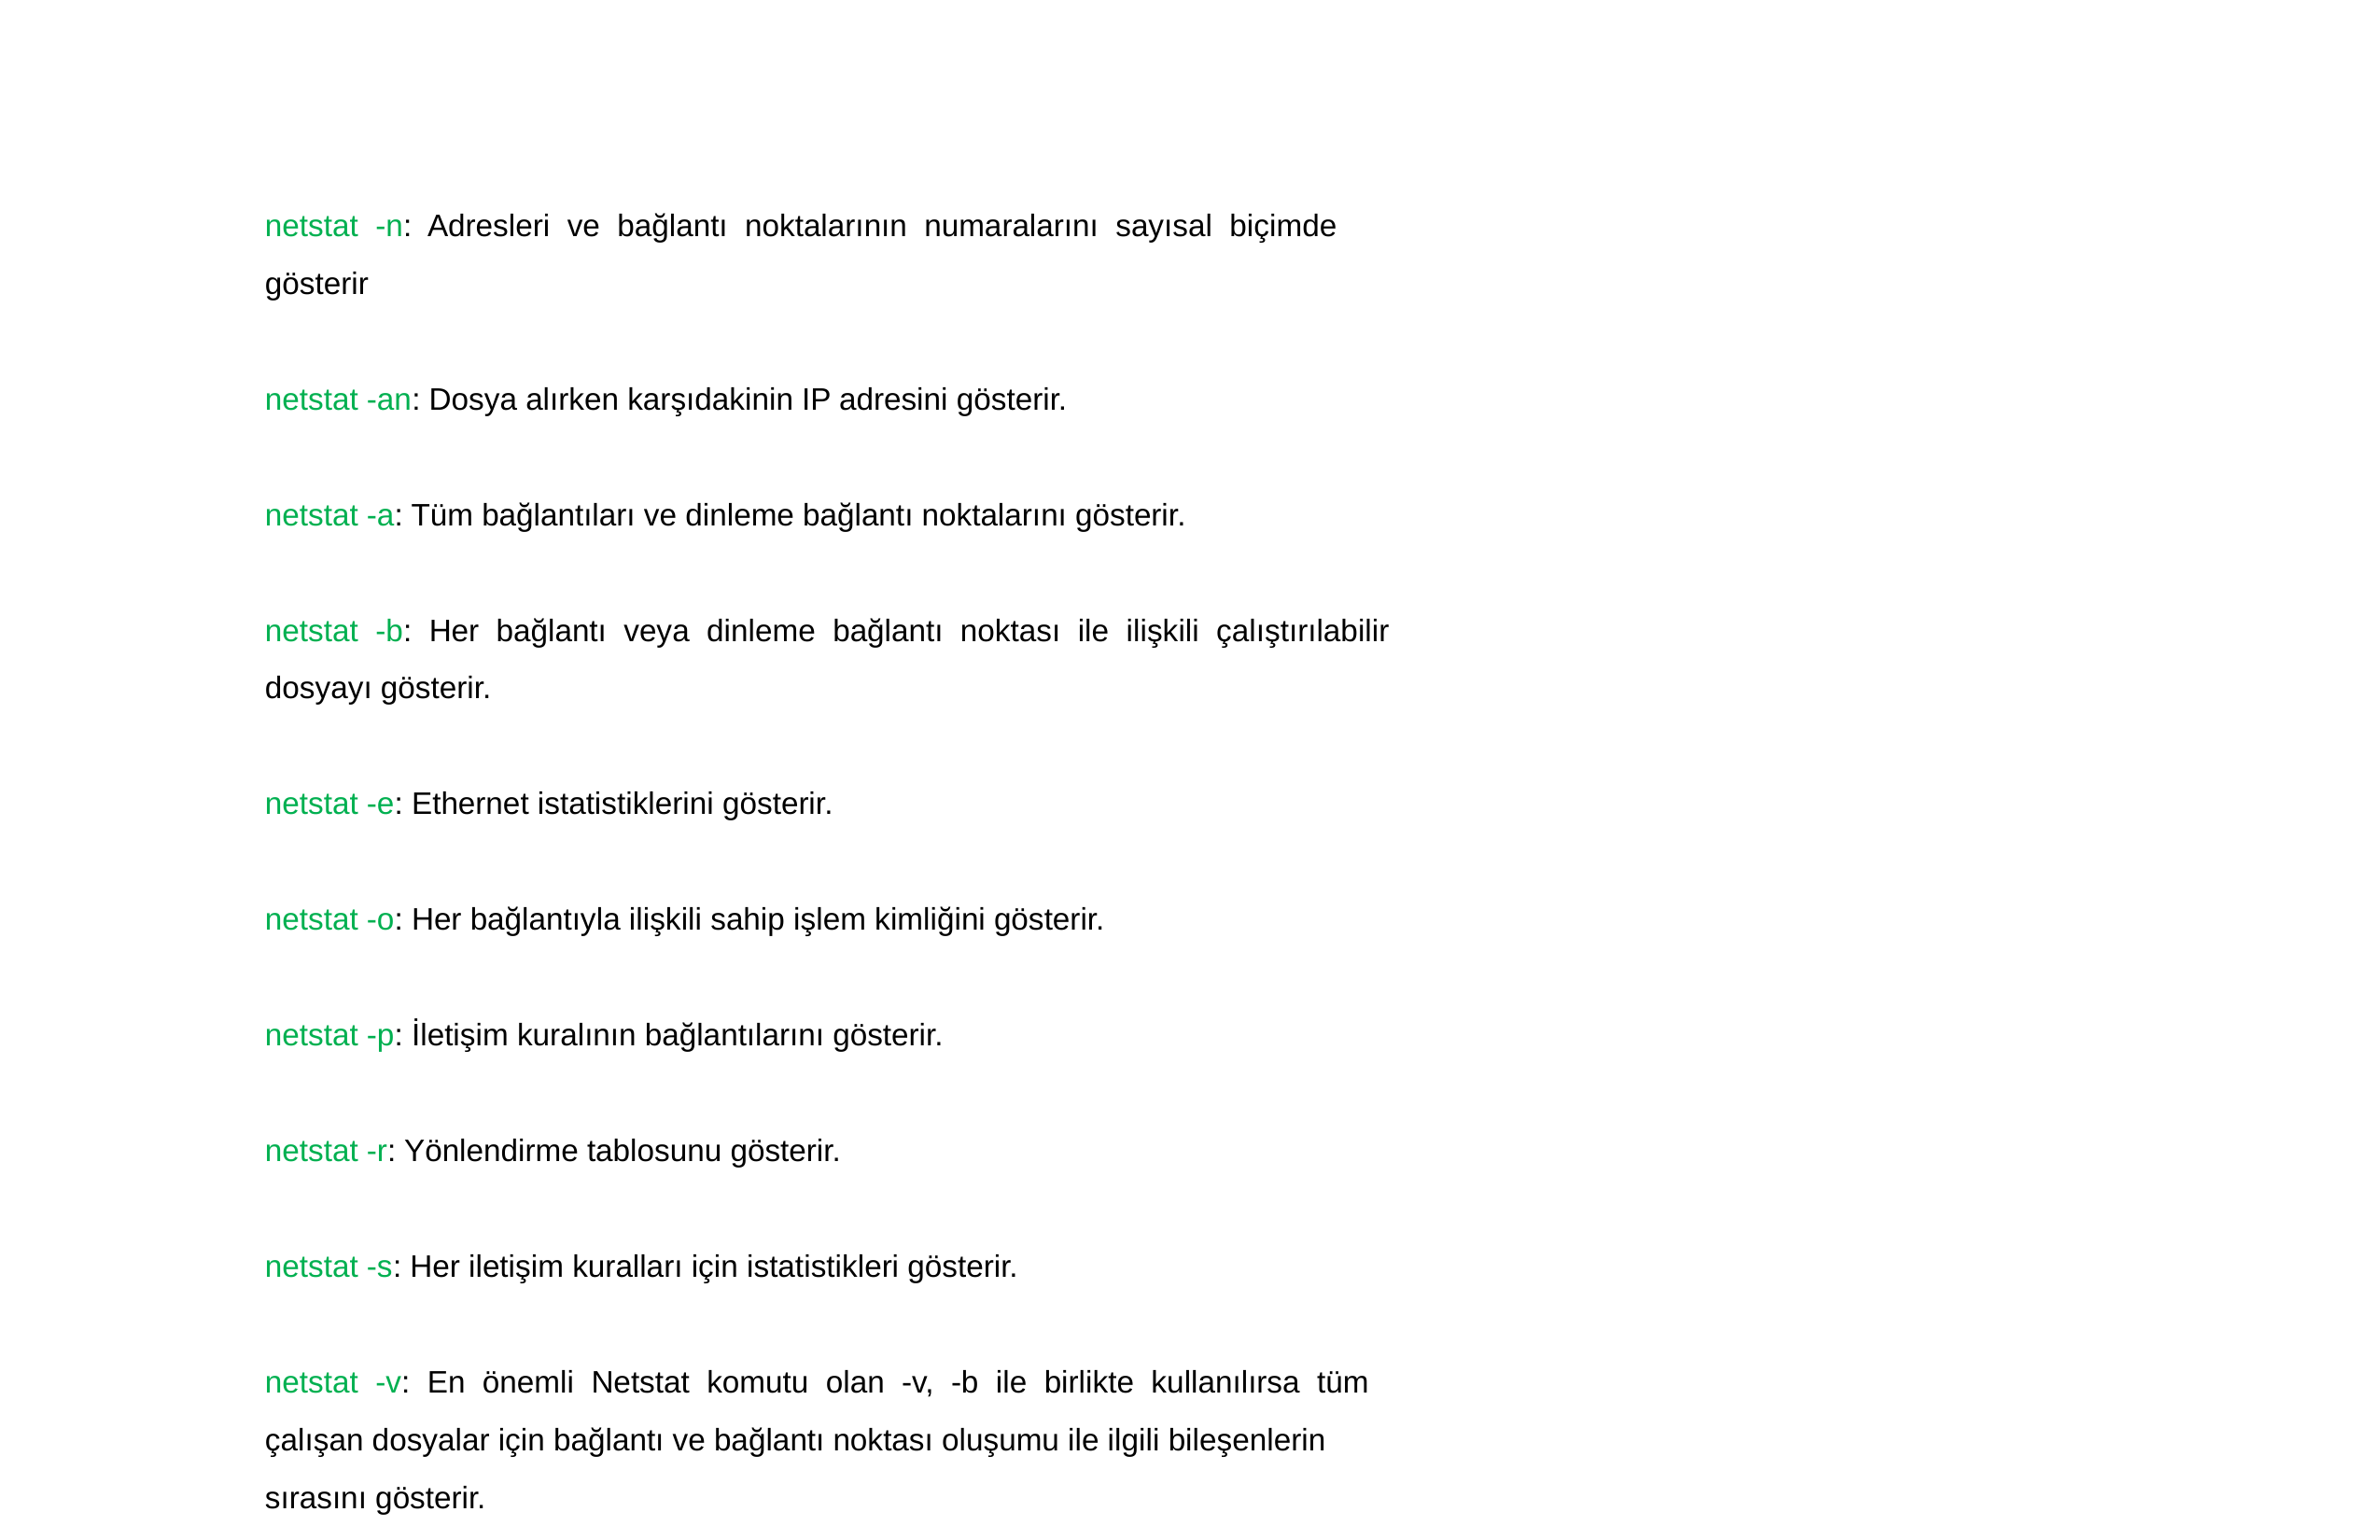

netstat -n: Adresleri ve bağlantı noktalarının numaralarını sayısal biçimde
gösterir
netstat -an: Dosya alırken karşıdakinin IP adresini gösterir.
netstat -a: Tüm bağlantıları ve dinleme bağlantı noktalarını gösterir.
netstat -b: Her bağlantı veya dinleme bağlantı noktası ile ilişkili çalıştırılabilir
dosyayı gösterir.
netstat -e: Ethernet istatistiklerini gösterir.
netstat -o: Her bağlantıyla ilişkili sahip işlem kimliğini gösterir.
netstat -p: İletişim kuralının bağlantılarını gösterir.
netstat -r: Yönlendirme tablosunu gösterir.
netstat -s: Her iletişim kuralları için istatistikleri gösterir.
netstat -v: En önemli Netstat komutu olan -v, -b ile birlikte kullanılırsa tüm
çalışan dosyalar için bağlantı ve bağlantı noktası oluşumu ile ilgili bileşenlerin
sırasını gösterir.